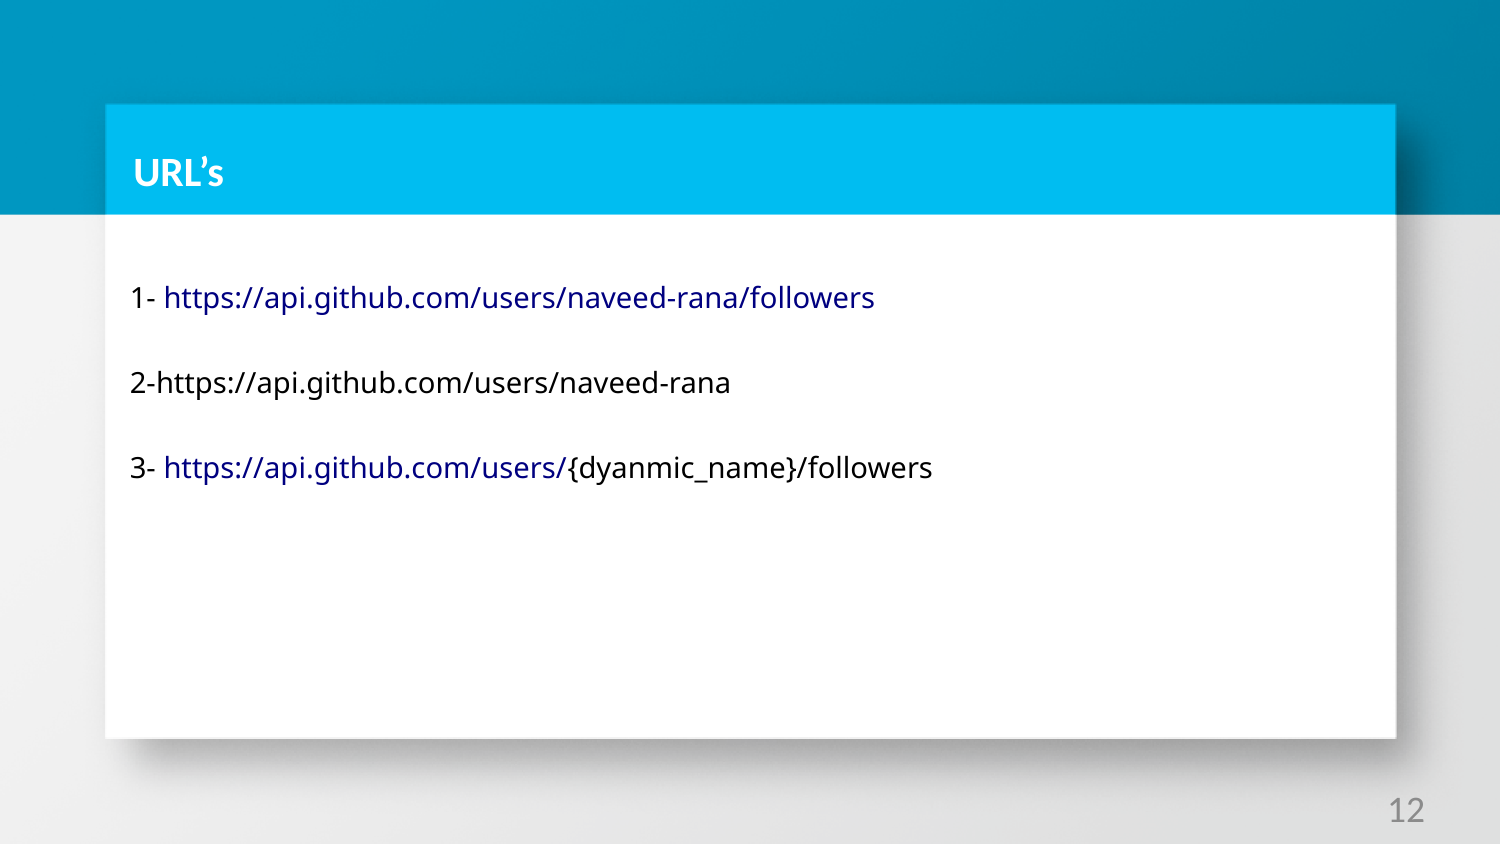

# URL’s
1- https://api.github.com/users/naveed-rana/followers
2-https://api.github.com/users/naveed-rana
3- https://api.github.com/users/{dyanmic_name}/followers
Naveed Rana
12